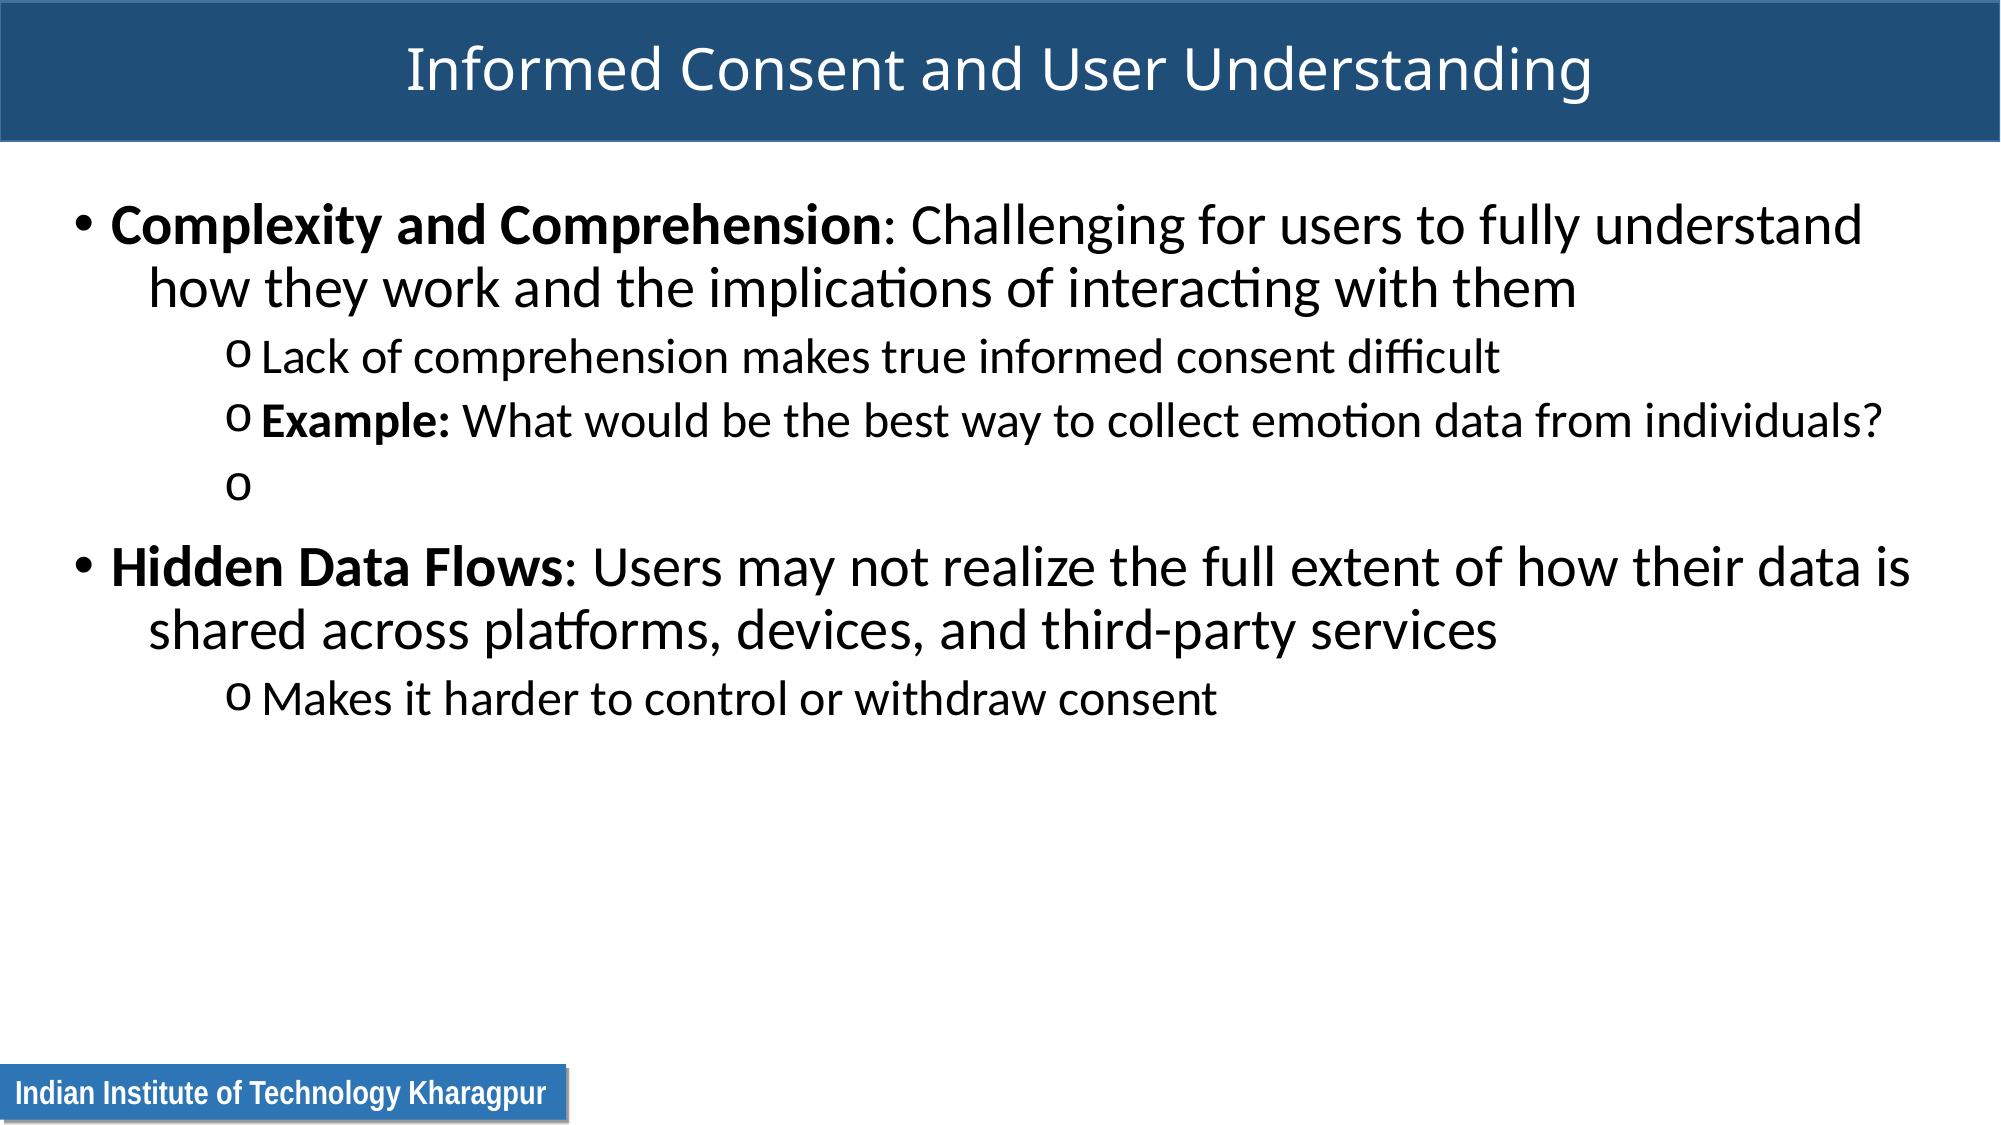

Informed Consent and User Understanding
# Complexity and Comprehension: Challenging for users to fully understand how they work and the implications of interacting with them
Lack of comprehension makes true informed consent difficult
Example: What would be the best way to collect emotion data from individuals?
Hidden Data Flows: Users may not realize the full extent of how their data is shared across platforms, devices, and third-party services
Makes it harder to control or withdraw consent